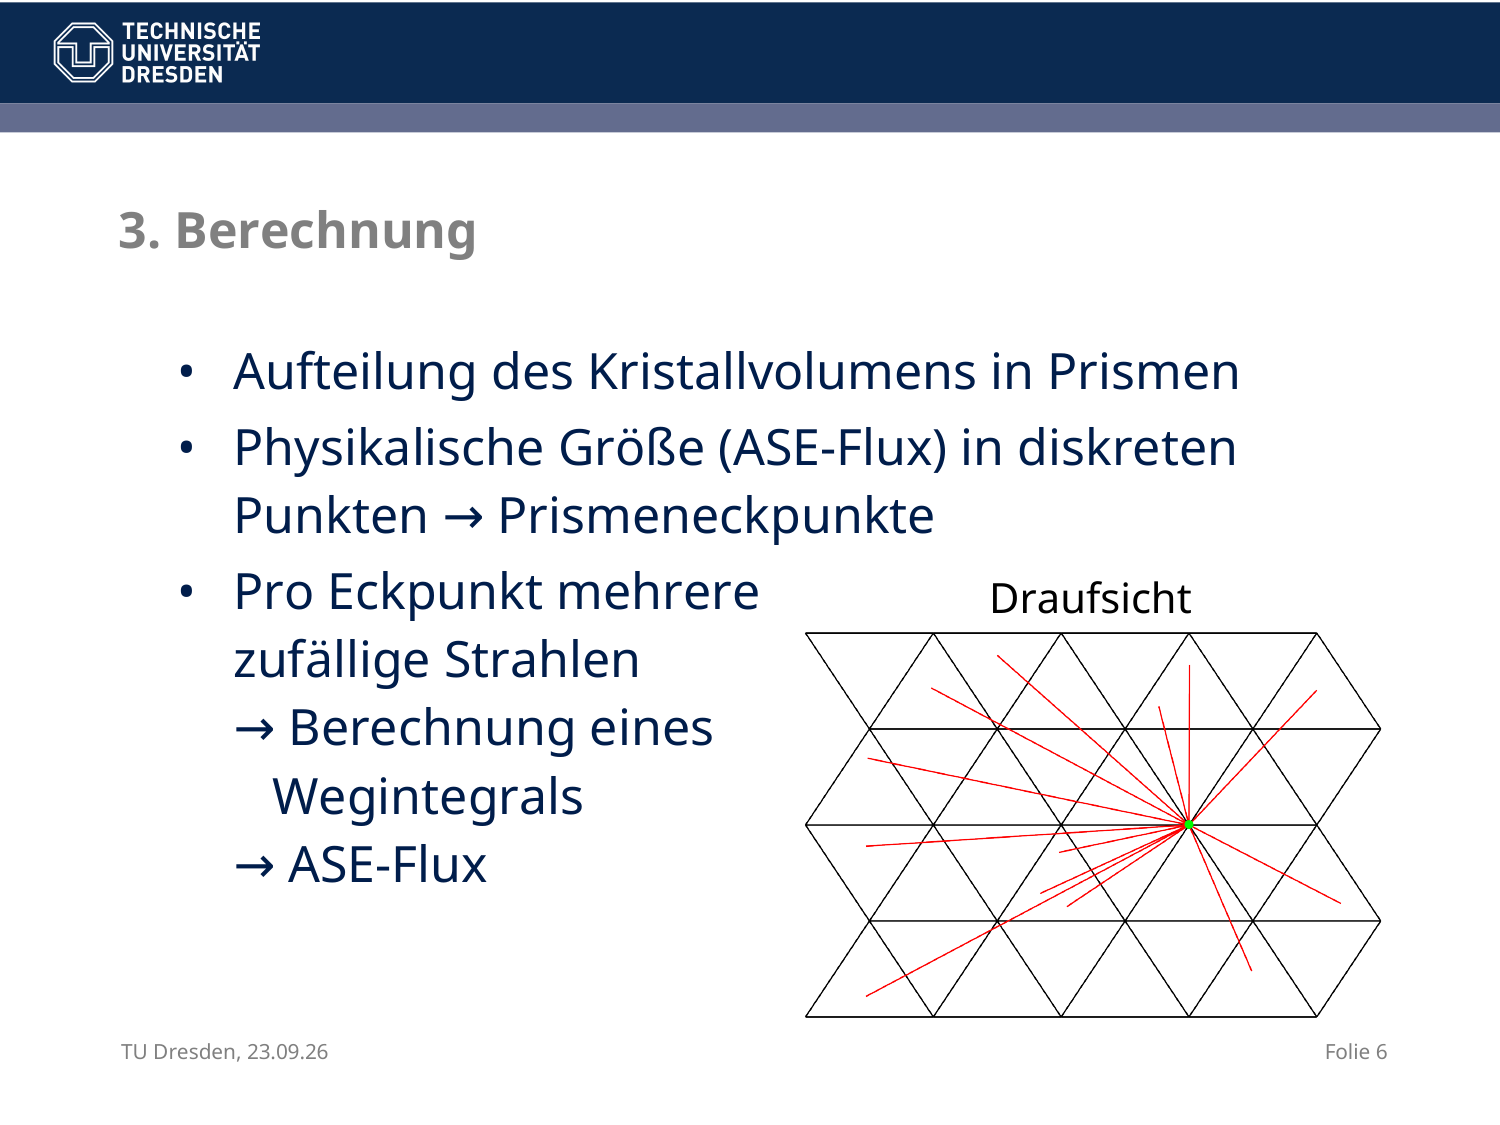

# 3. Berechnung
Aufteilung des Kristallvolumens in Prismen
Physikalische Größe (ASE-Flux) in diskreten Punkten → Prismeneckpunkte
Pro Eckpunkt mehrere
zufällige Strahlen
→ Berechnung eines
 Wegintegrals
→ ASE-Flux
Draufsicht
6